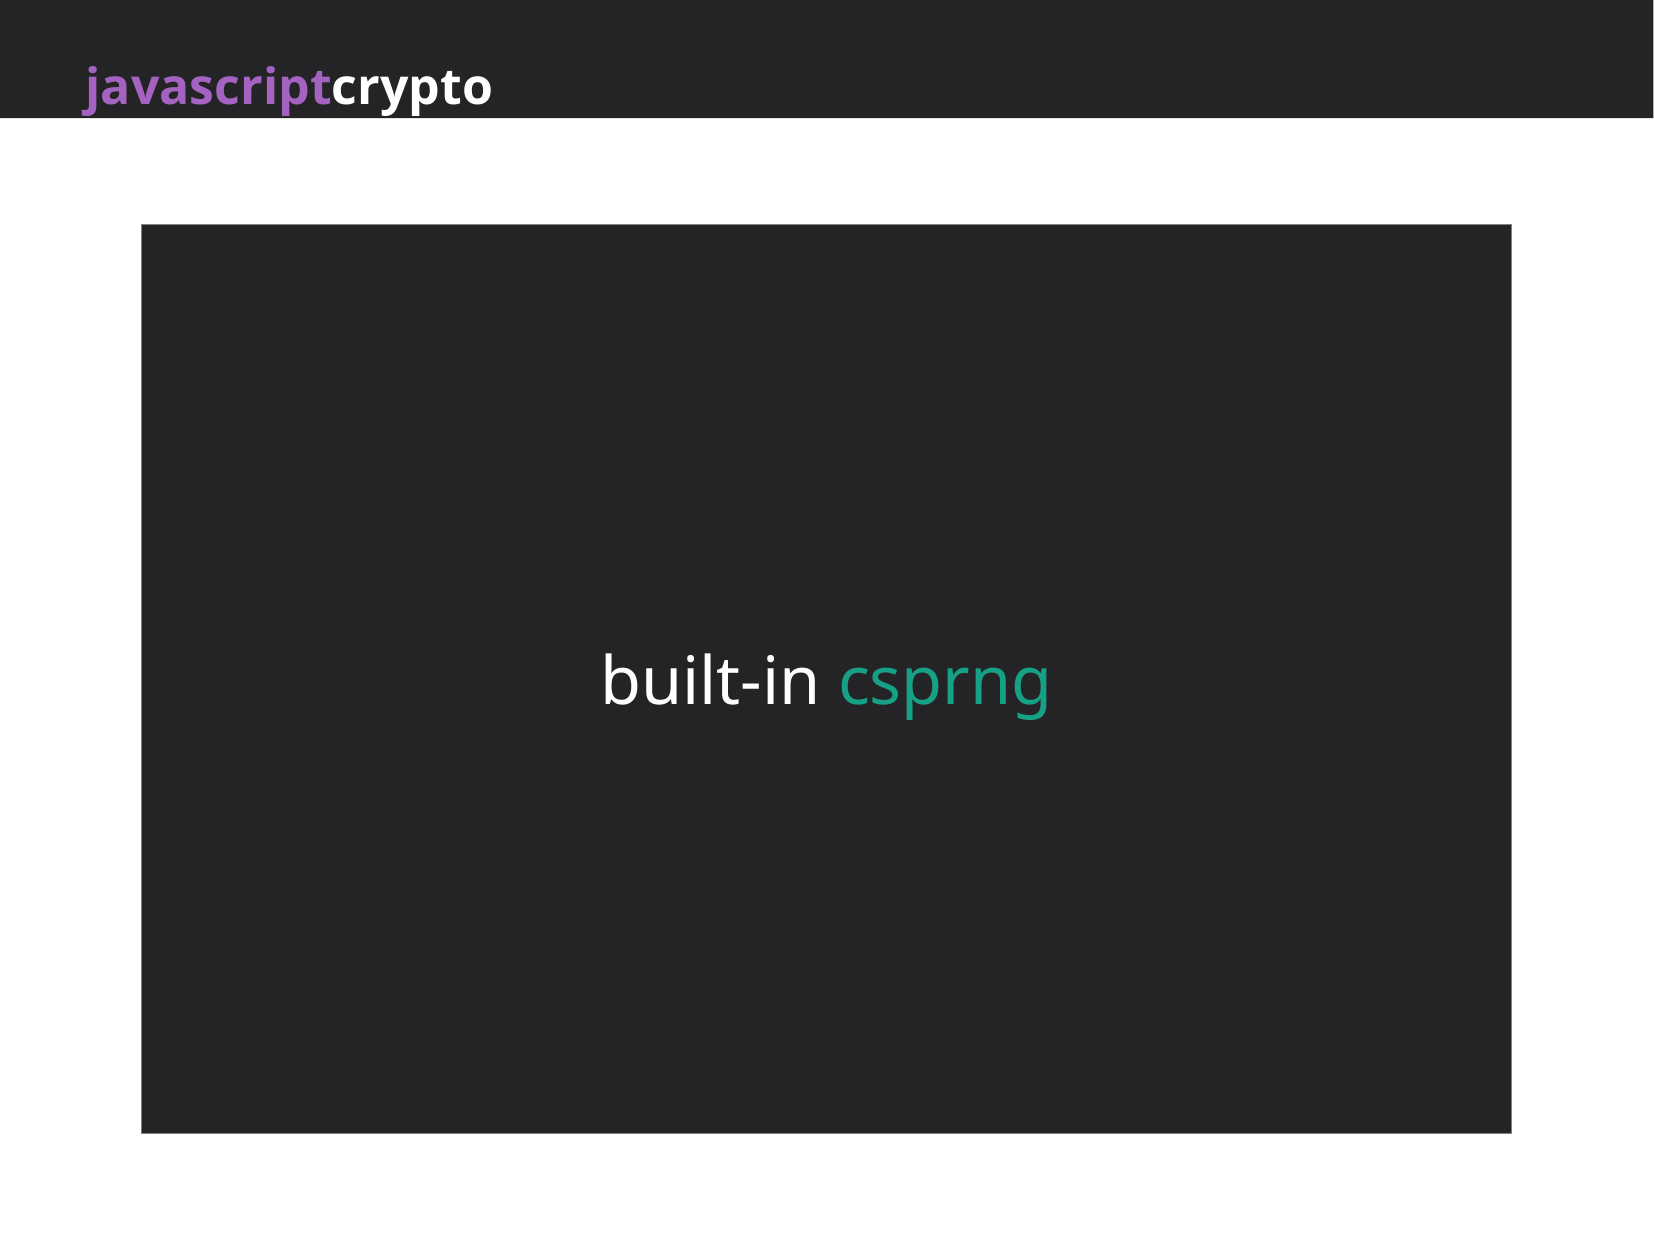

javascriptcrypto
built-in csprng
big integer support
bit-fiddling deluxe
asm.js